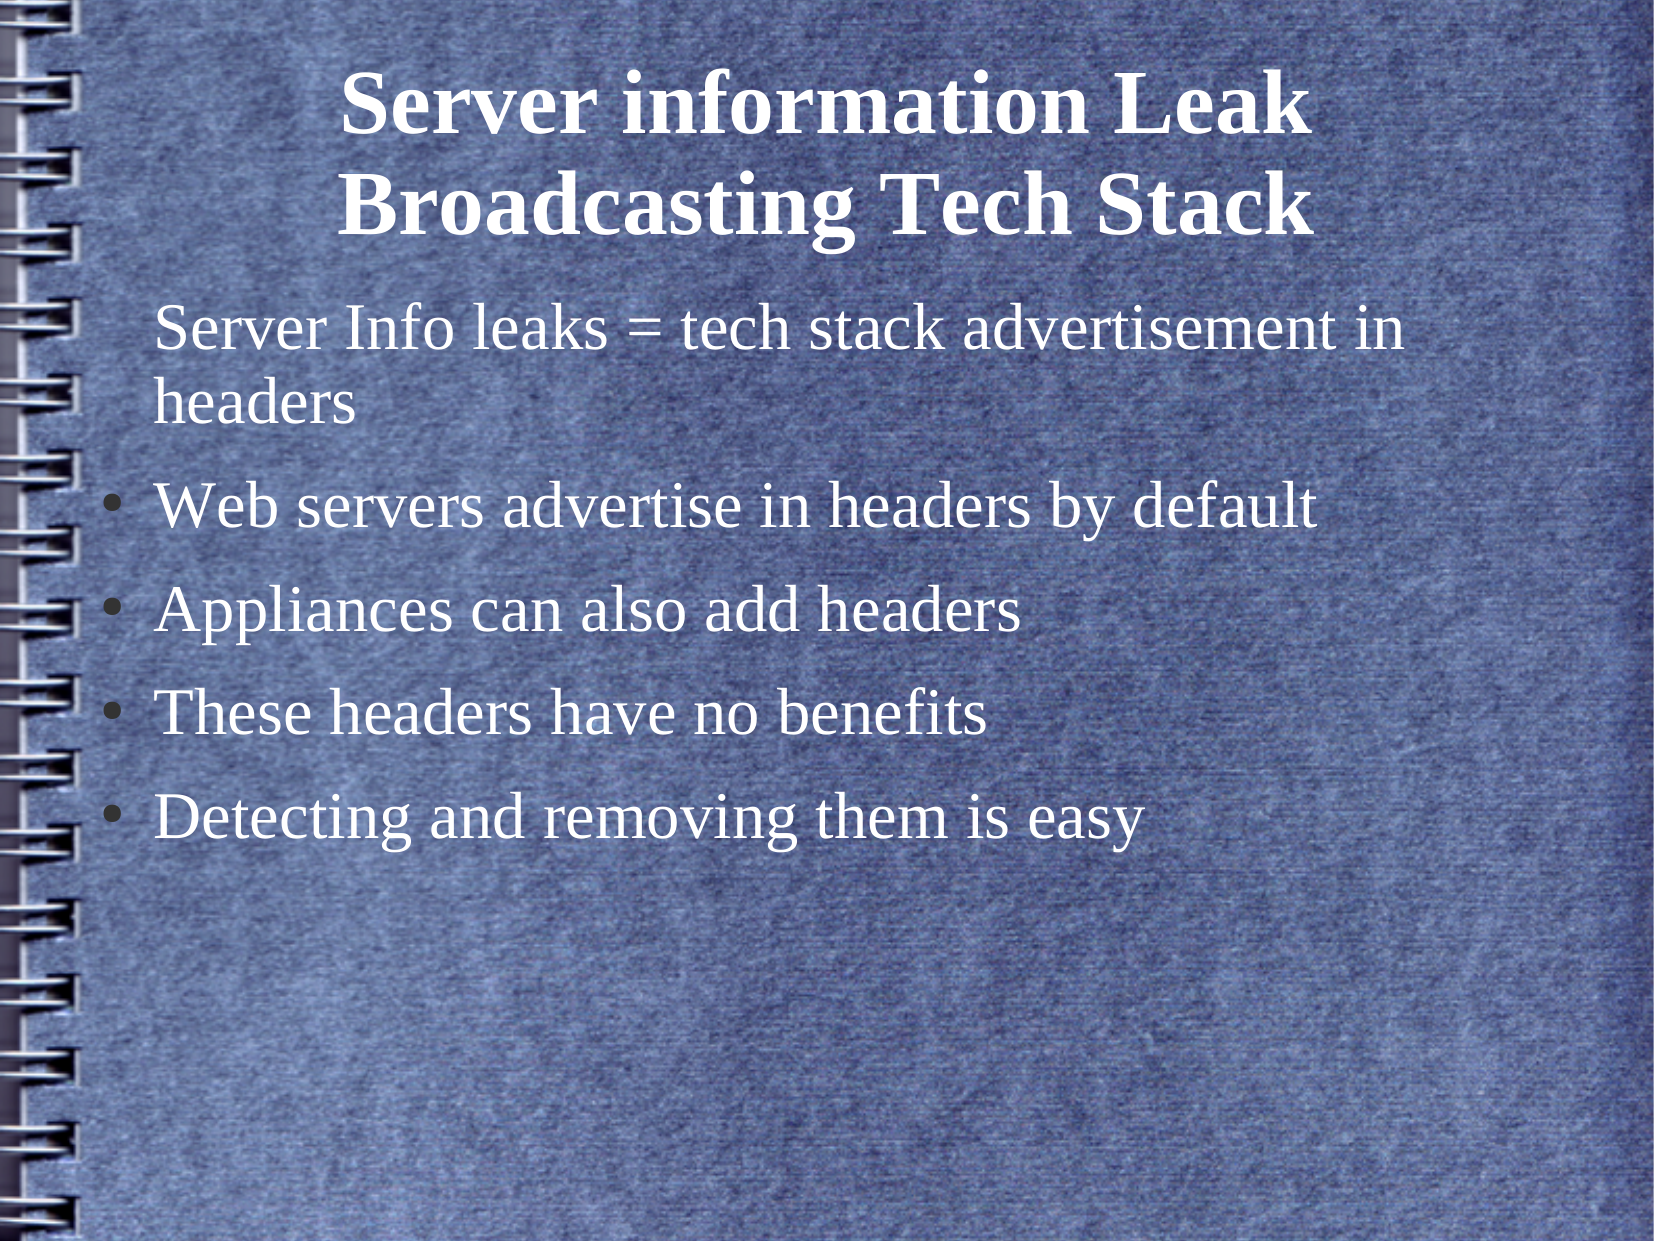

# Server information Leak Broadcasting Tech Stack
Server Info leaks = tech stack advertisement in headers
Web servers advertise in headers by default
Appliances can also add headers
These headers have no benefits
Detecting and removing them is easy